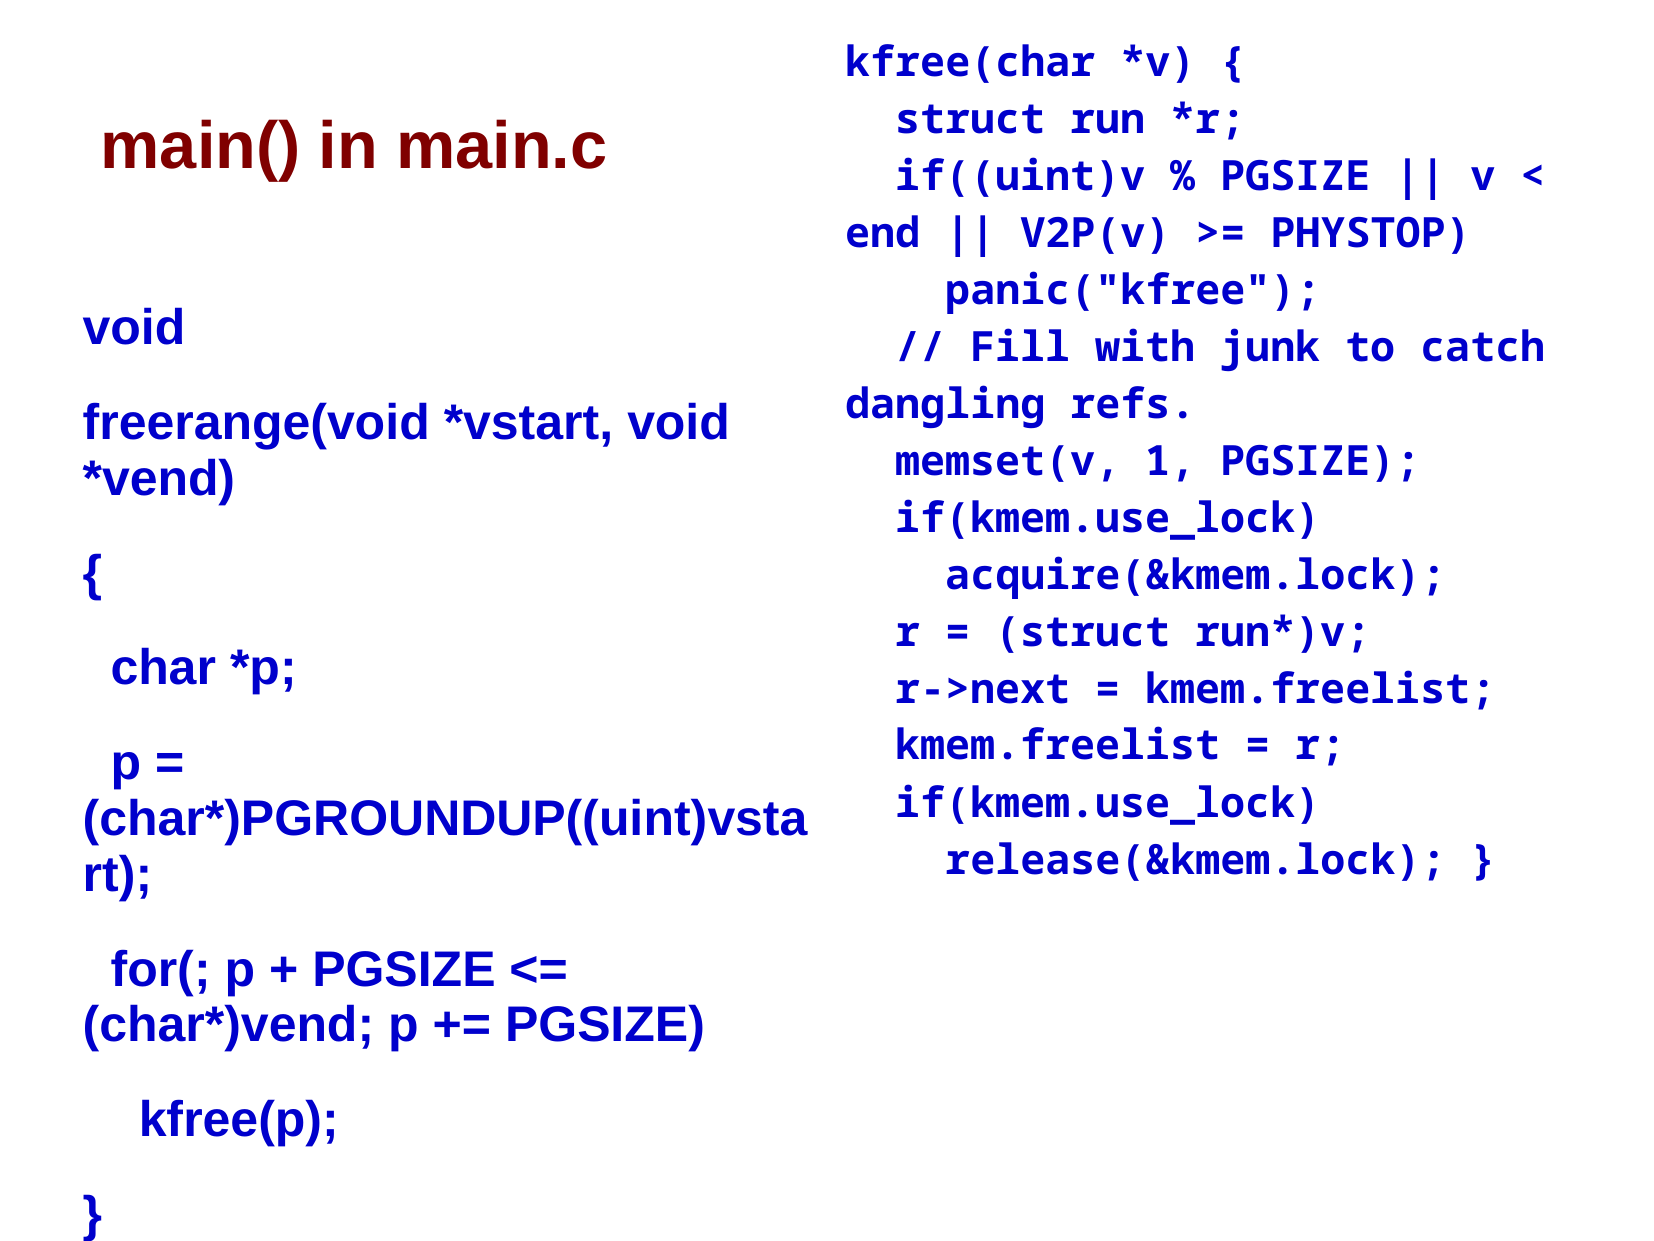

# main() in main.c
kfree(char *v) {
 struct run *r;
 if((uint)v % PGSIZE || v < end || V2P(v) >= PHYSTOP)
 panic("kfree");
 // Fill with junk to catch dangling refs.
 memset(v, 1, PGSIZE);
 if(kmem.use_lock)
 acquire(&kmem.lock);
 r = (struct run*)v;
 r->next = kmem.freelist;
 kmem.freelist = r;
 if(kmem.use_lock)
 release(&kmem.lock); }
void
freerange(void *vstart, void *vend)
{
 char *p;
 p = (char*)PGROUNDUP((uint)vstart);
 for(; p + PGSIZE <= (char*)vend; p += PGSIZE)
 kfree(p);
}